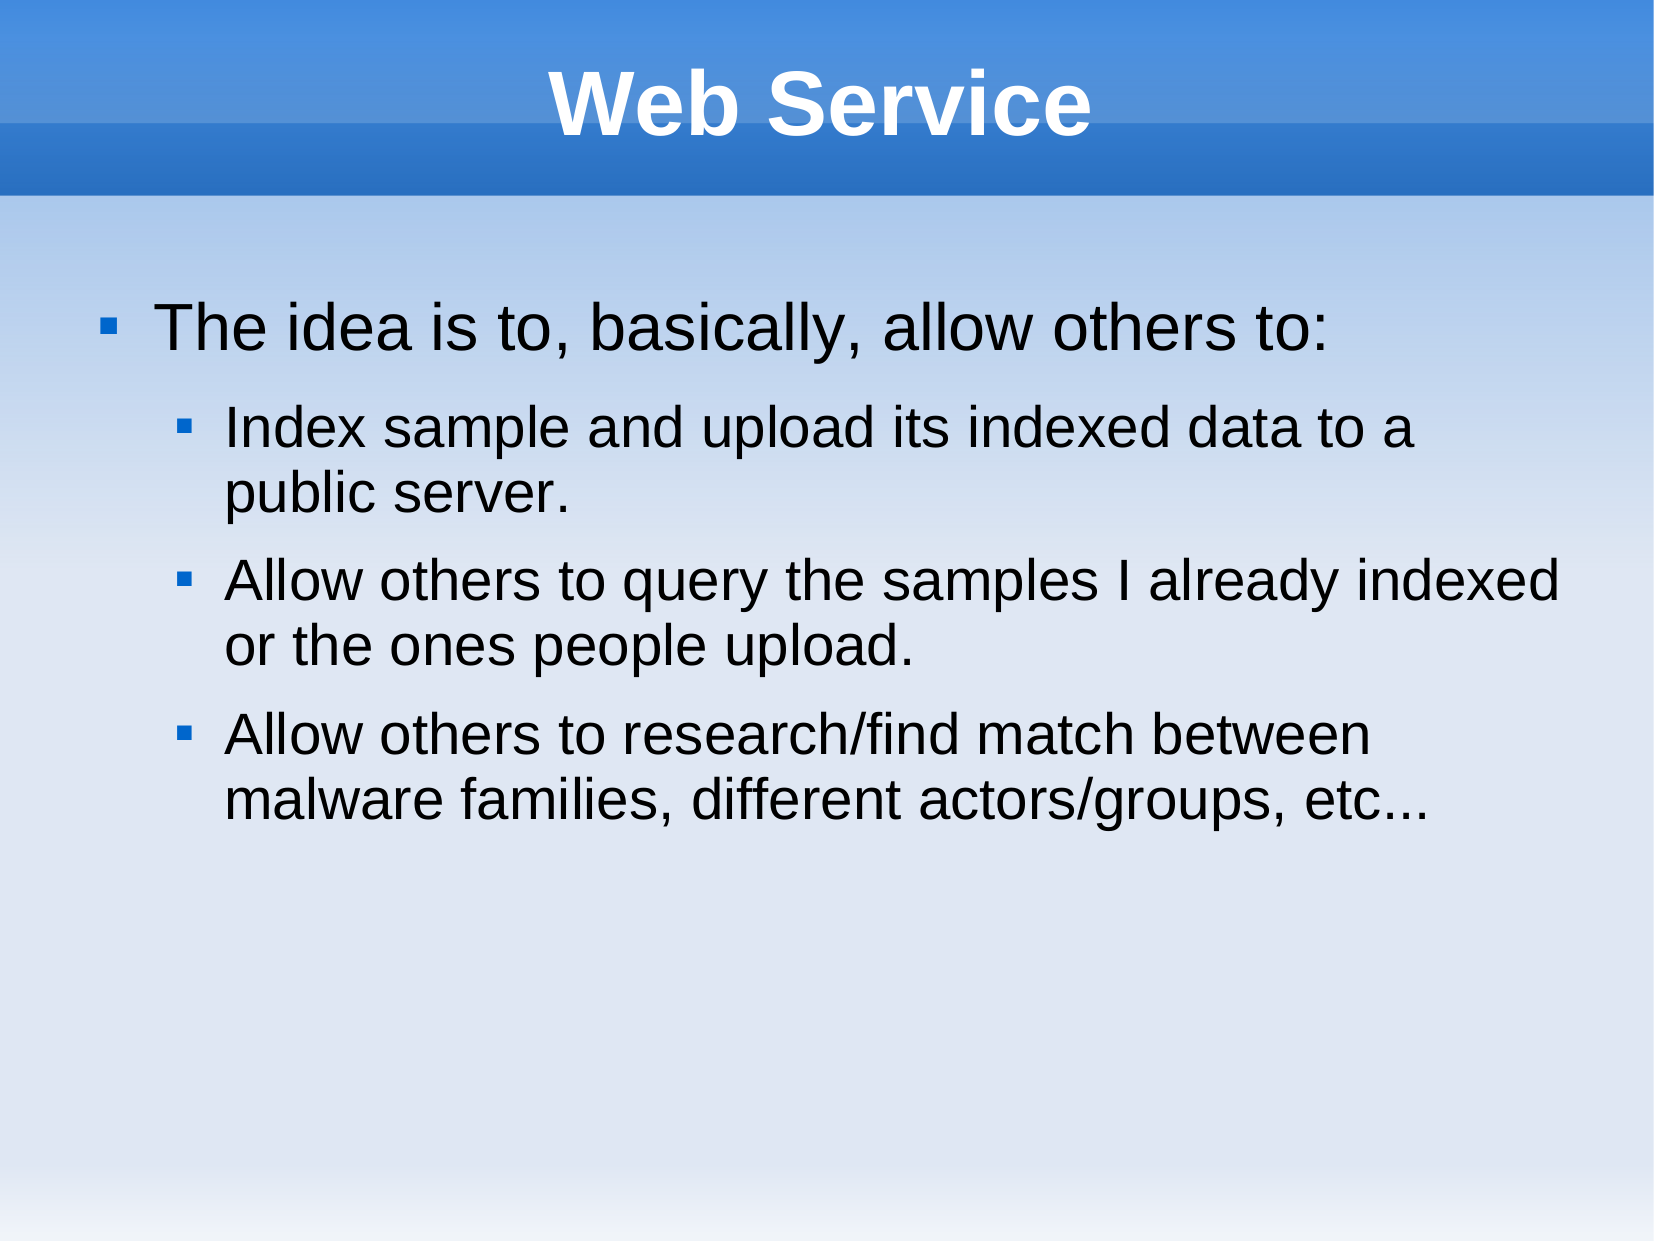

# Web Service
The idea is to, basically, allow others to:
Index sample and upload its indexed data to a public server.
Allow others to query the samples I already indexed or the ones people upload.
Allow others to research/find match between malware families, different actors/groups, etc...